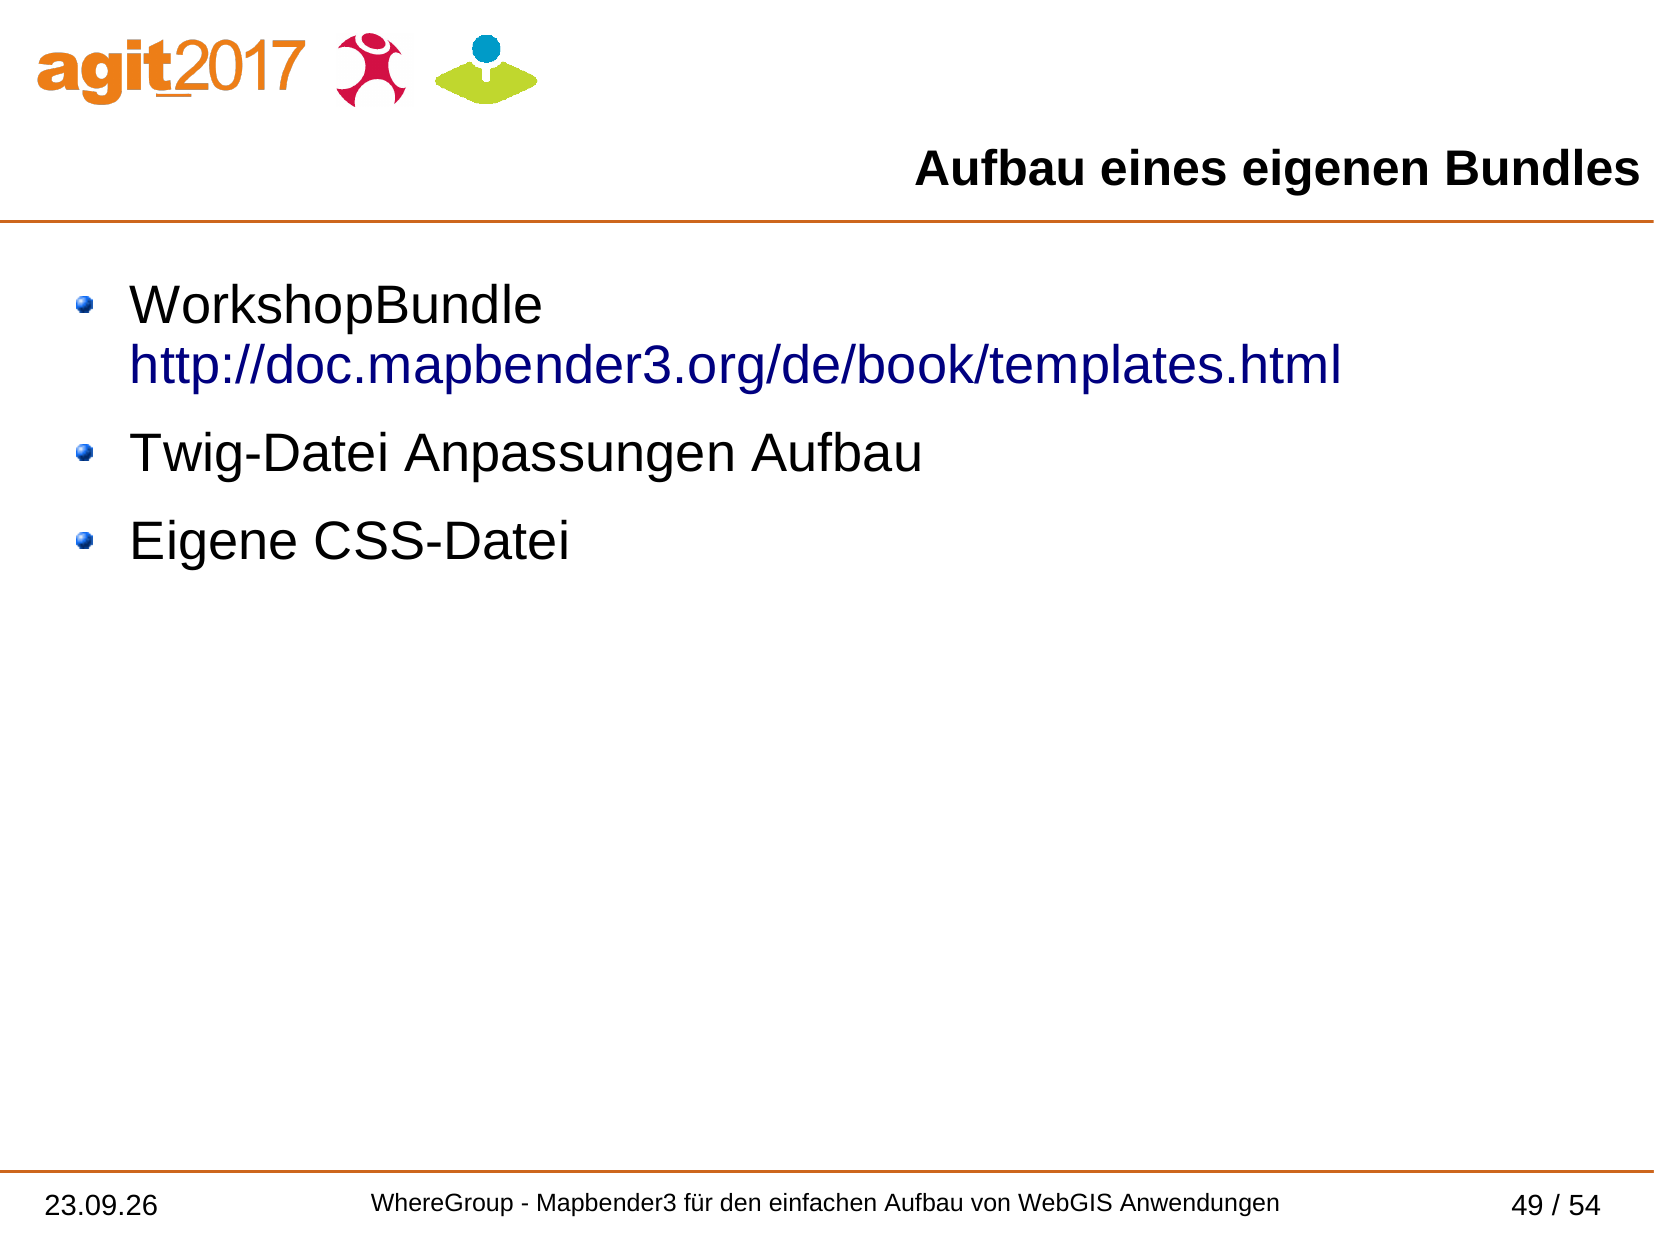

# Aufbau eines eigenen Bundles
WorkshopBundlehttp://doc.mapbender3.org/de/book/templates.html
Twig-Datei Anpassungen Aufbau
Eigene CSS-Datei